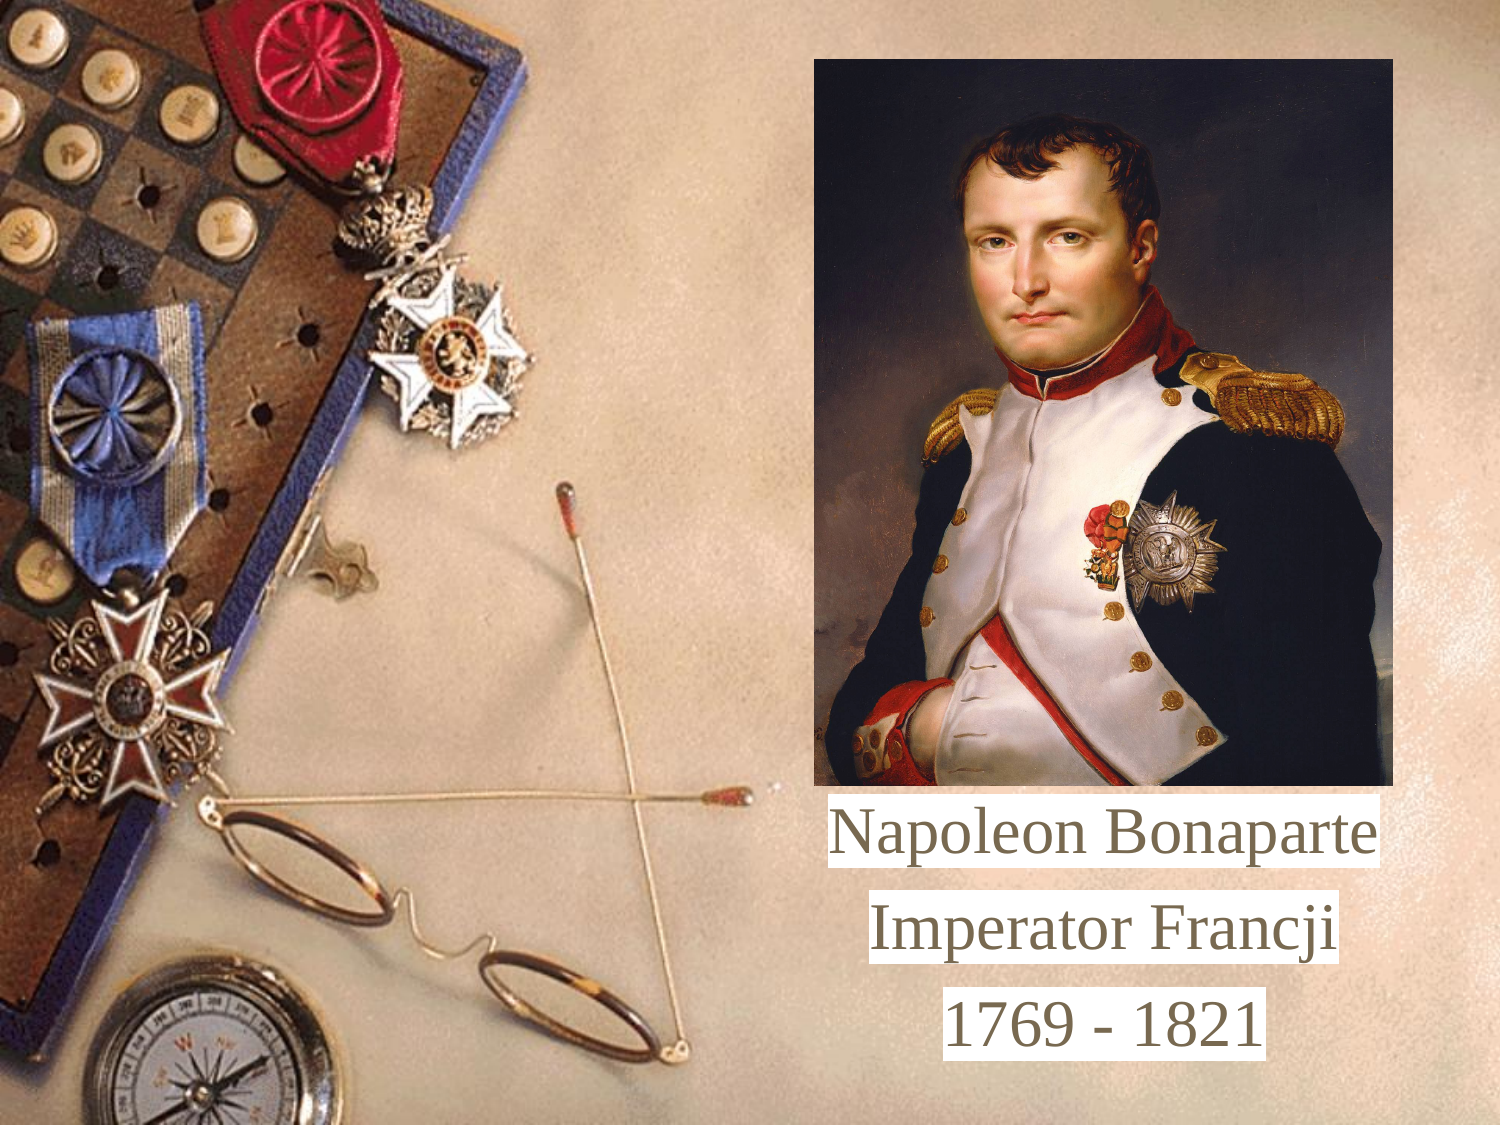

# Napoleon Bonaparte
Imperator Francji
1769 - 1821